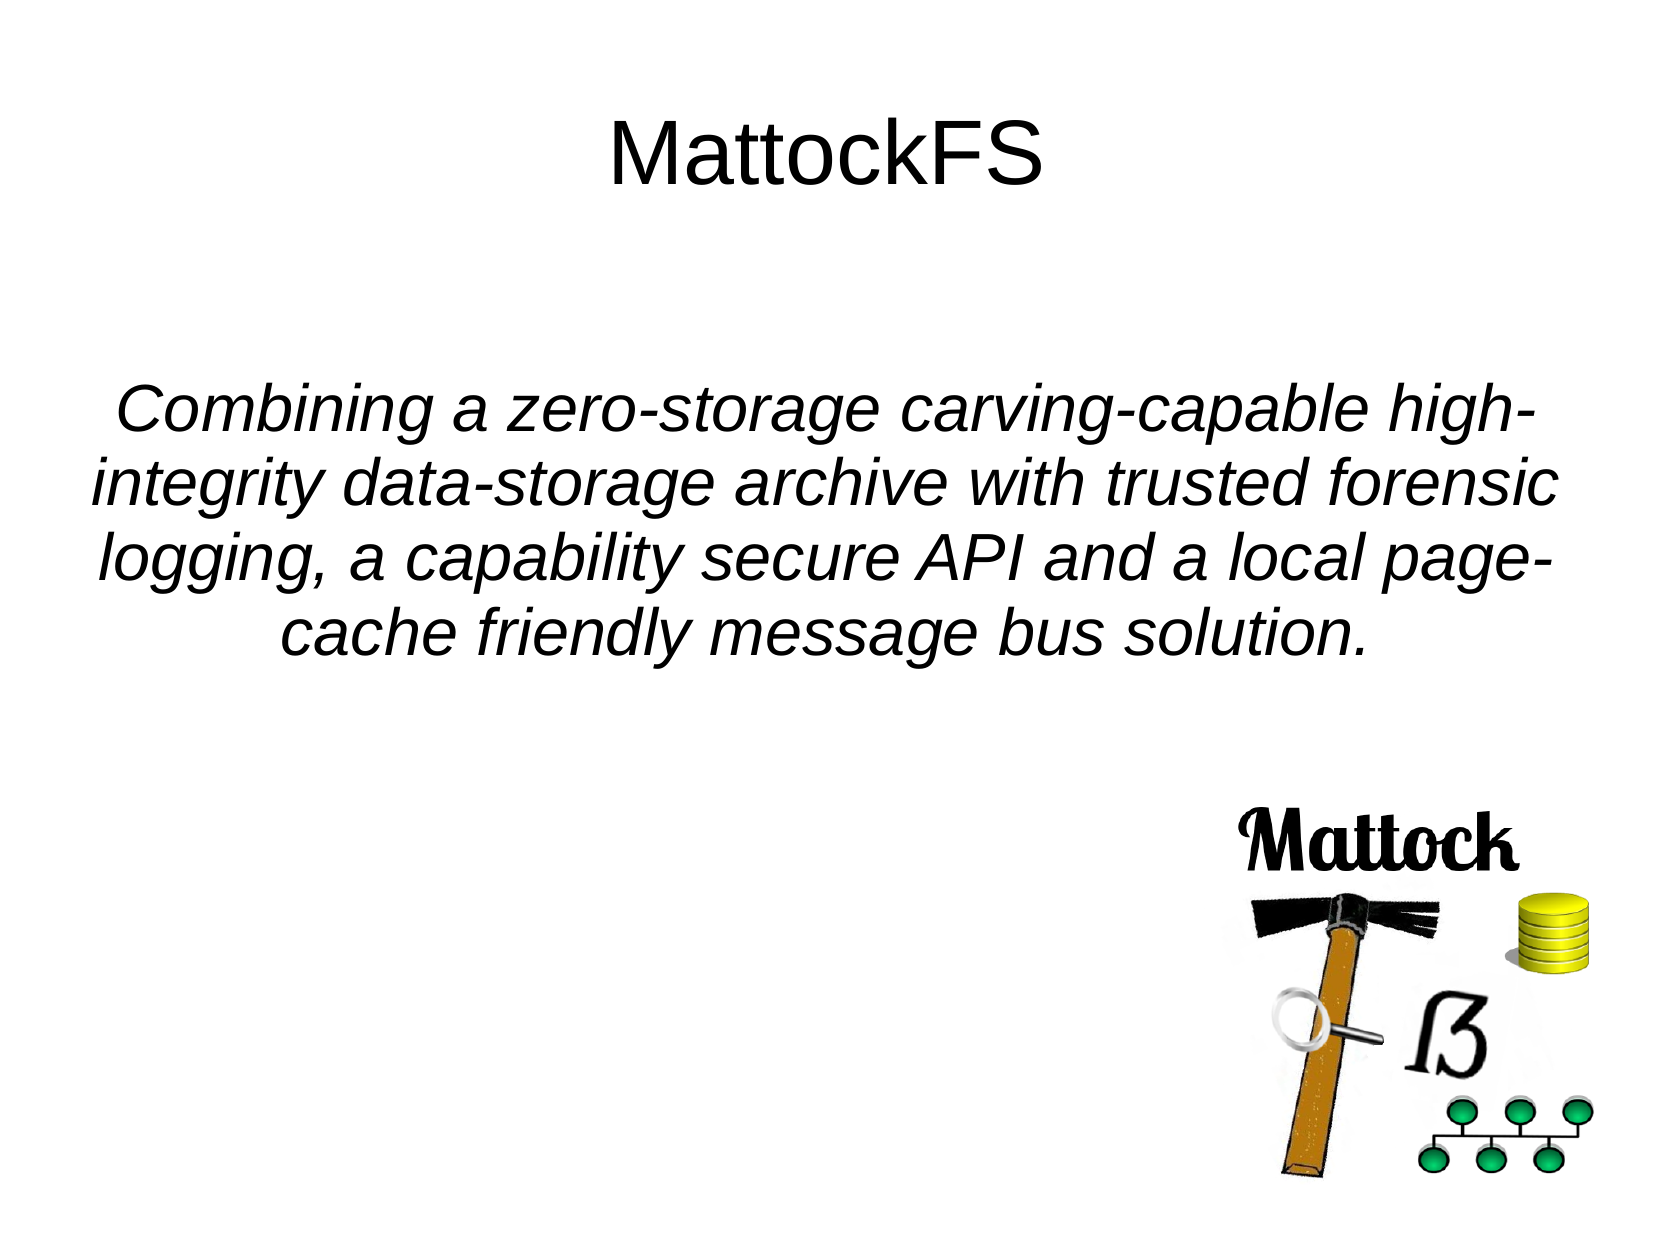

# MattockFS
Combining a zero-storage carving-capable high-integrity data-storage archive with trusted forensic logging, a capability secure API and a local page-cache friendly message bus solution.